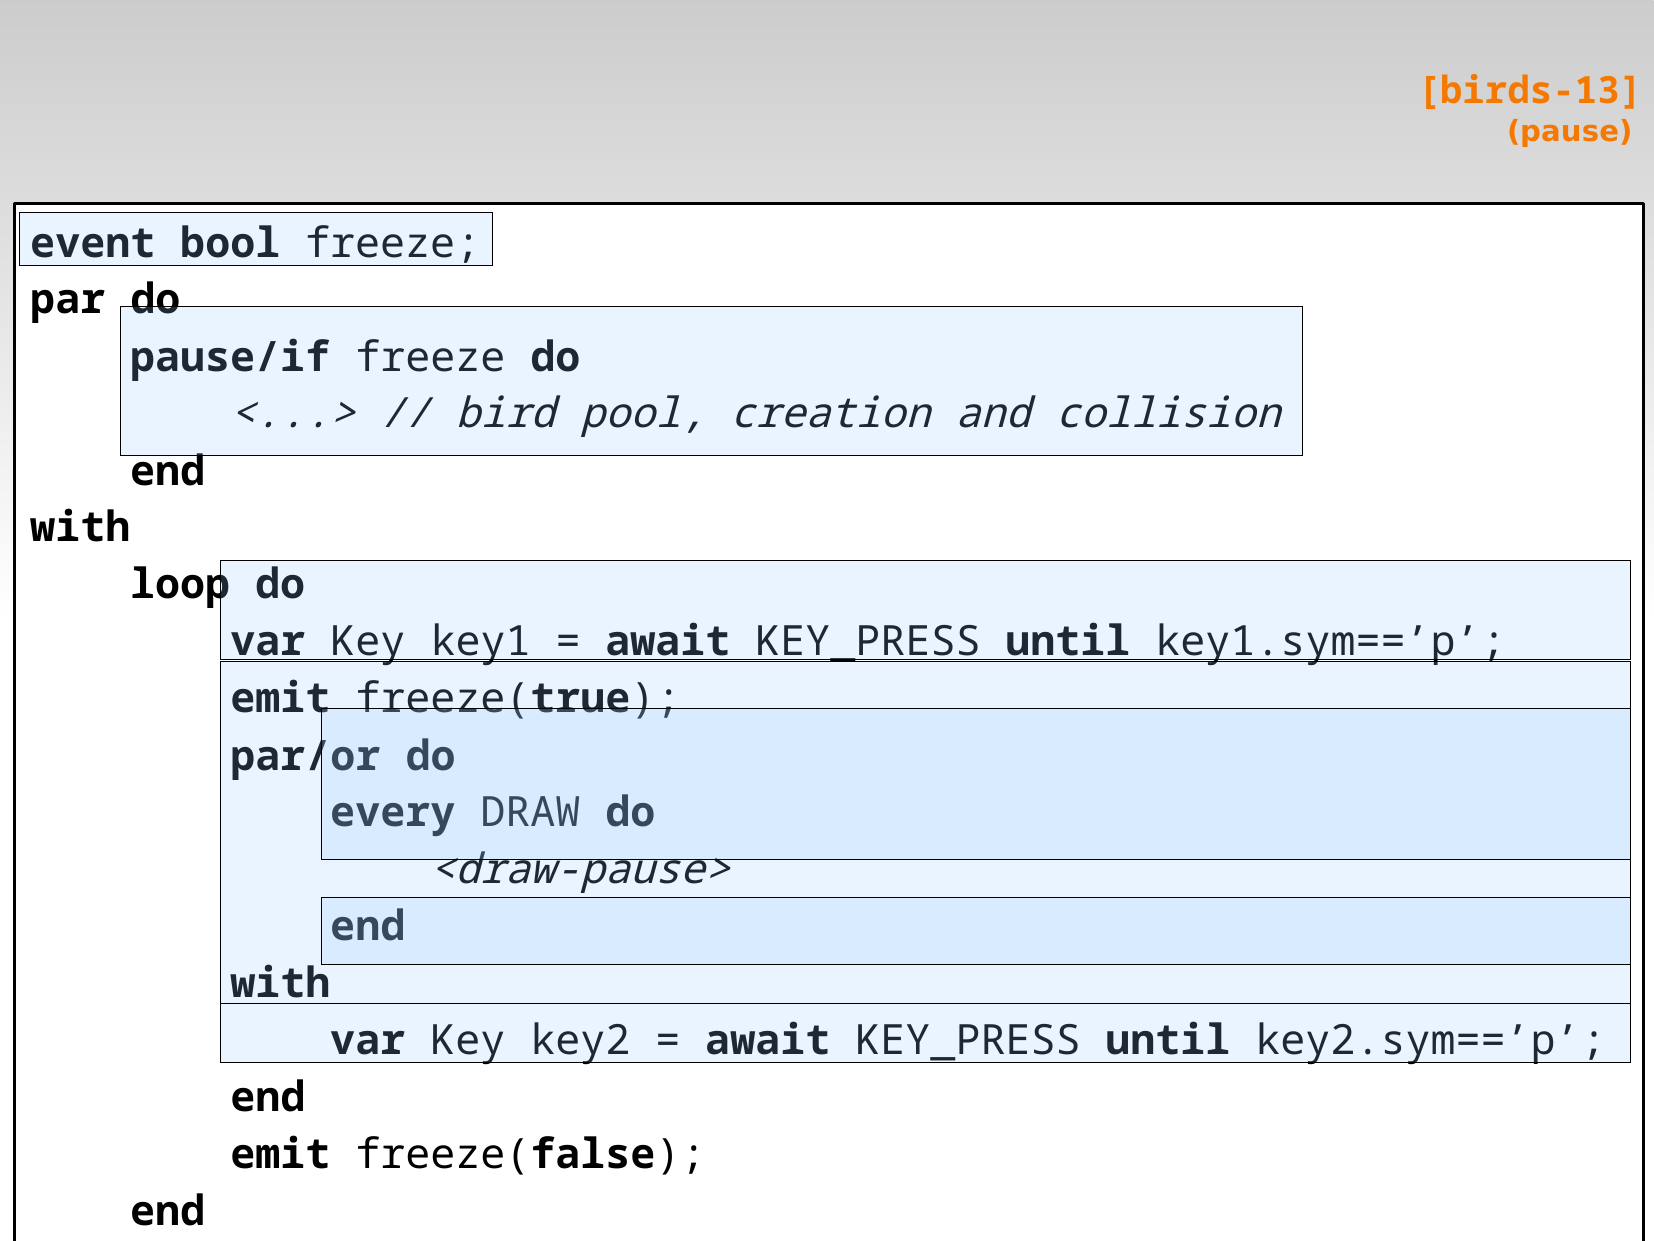

# [birds-13] (pause)
event bool freeze;
par do
 pause/if freeze do
 <...> // bird pool, creation and collision
 end
with
 loop do
 var Key key1 = await KEY_PRESS until key1.sym==’p’;
 emit freeze(true);
 par/or do
 every DRAW do
 <draw-pause>
 end
 with
 var Key key2 = await KEY_PRESS until key2.sym==’p’;
 end
 emit freeze(false);
 end
end